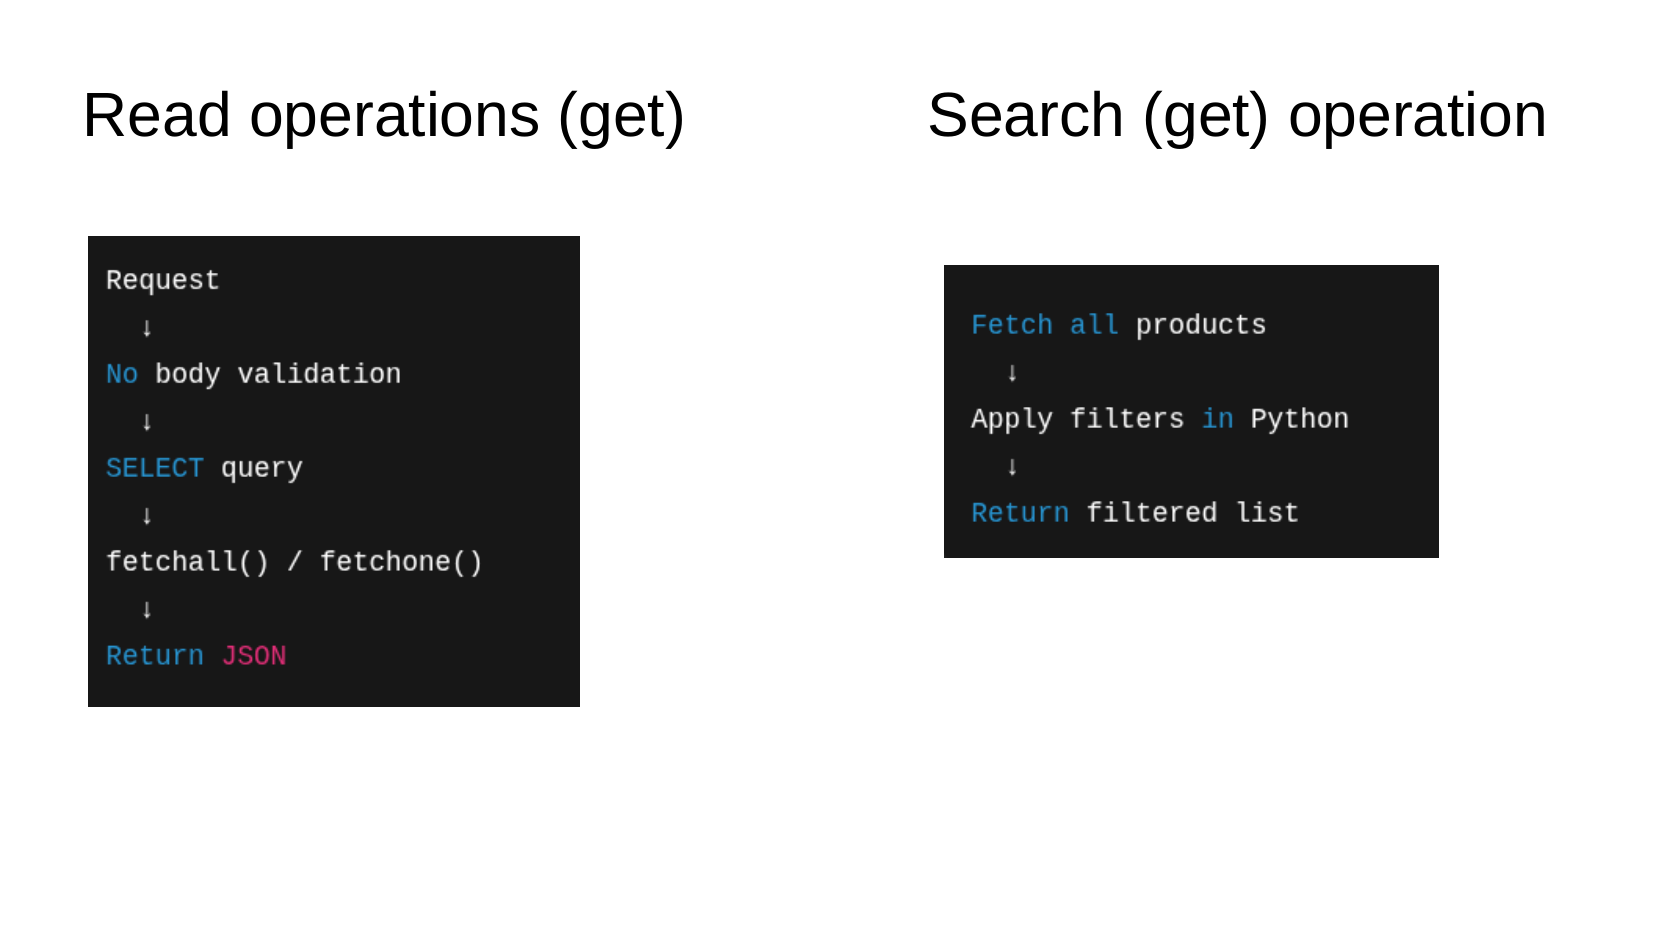

# Read operations (get) Search (get) operation